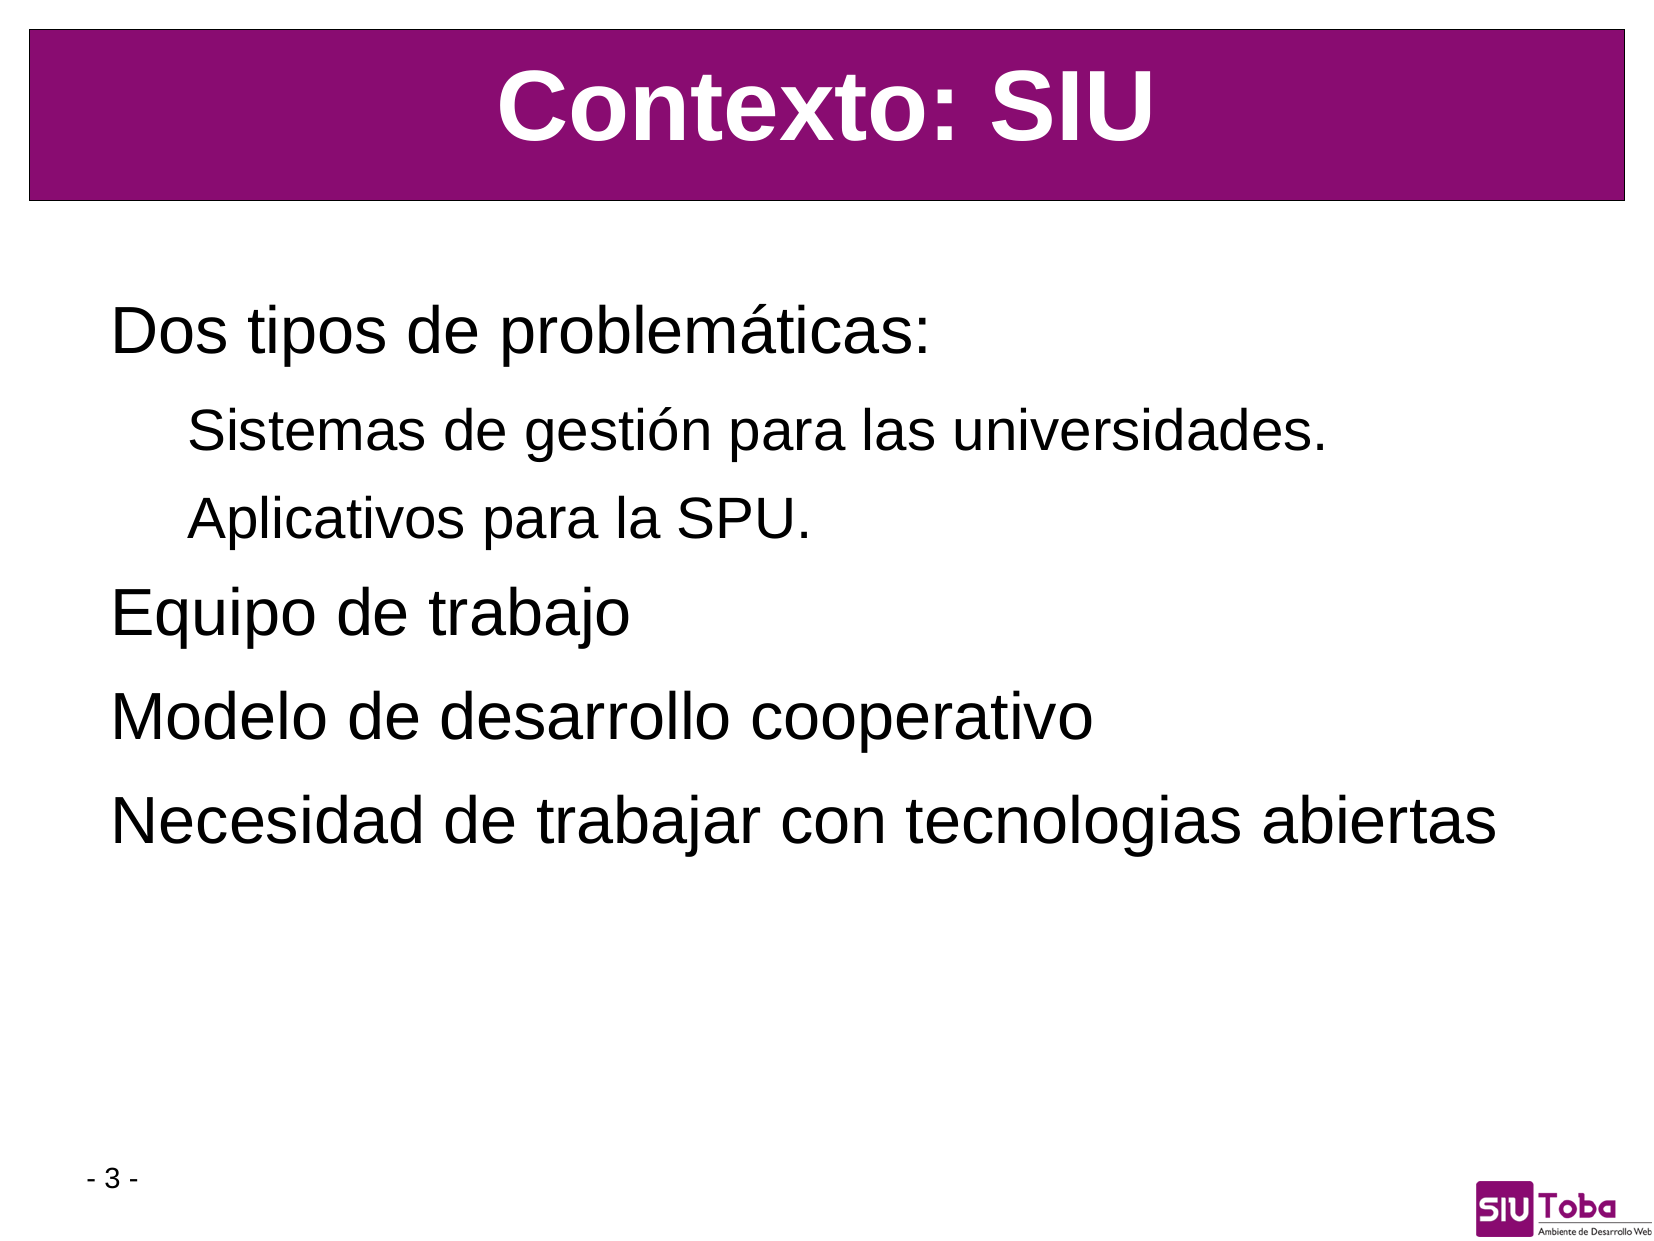

# Contexto: SIU
Dos tipos de problemáticas:
Sistemas de gestión para las universidades.
Aplicativos para la SPU.
Equipo de trabajo
Modelo de desarrollo cooperativo
Necesidad de trabajar con tecnologias abiertas
3